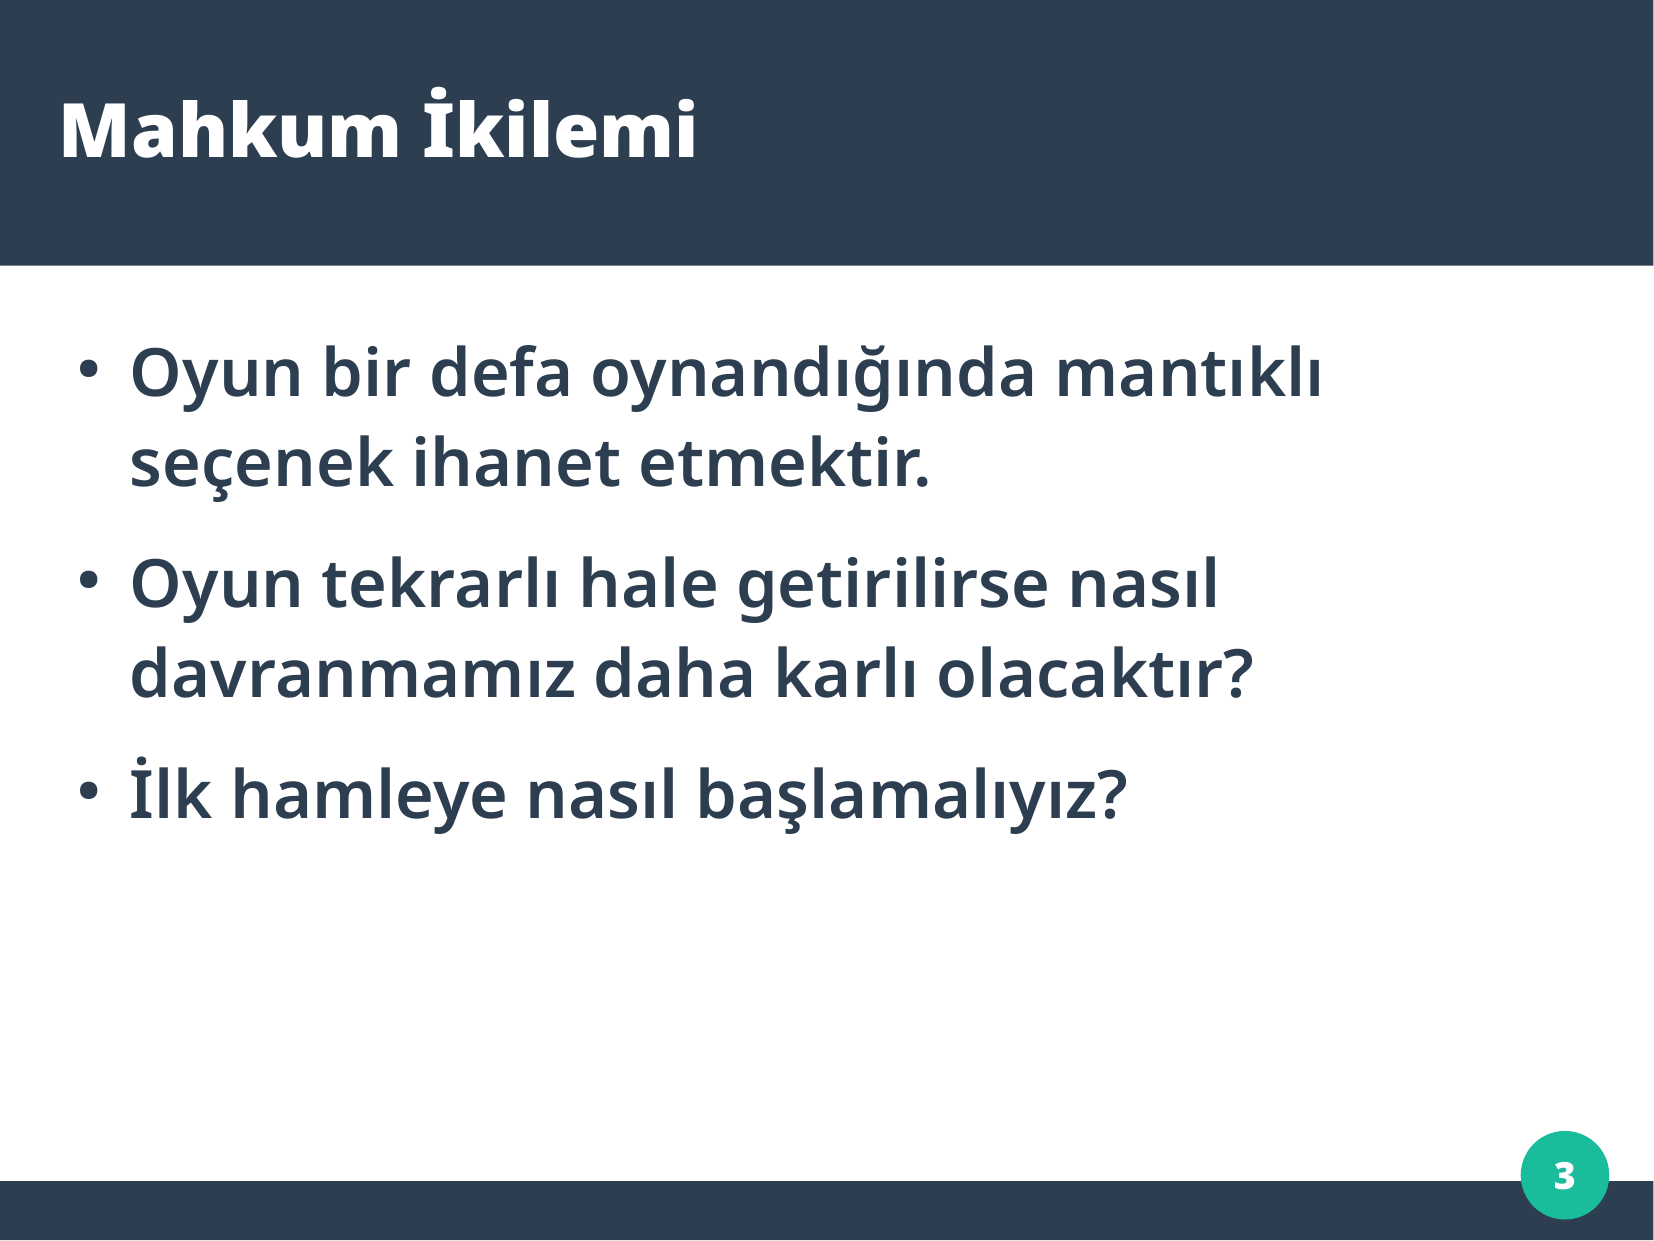

# Mahkum İkilemi
Oyun bir defa oynandığında mantıklı seçenek ihanet etmektir.
Oyun tekrarlı hale getirilirse nasıl davranmamız daha karlı olacaktır?
İlk hamleye nasıl başlamalıyız?
3